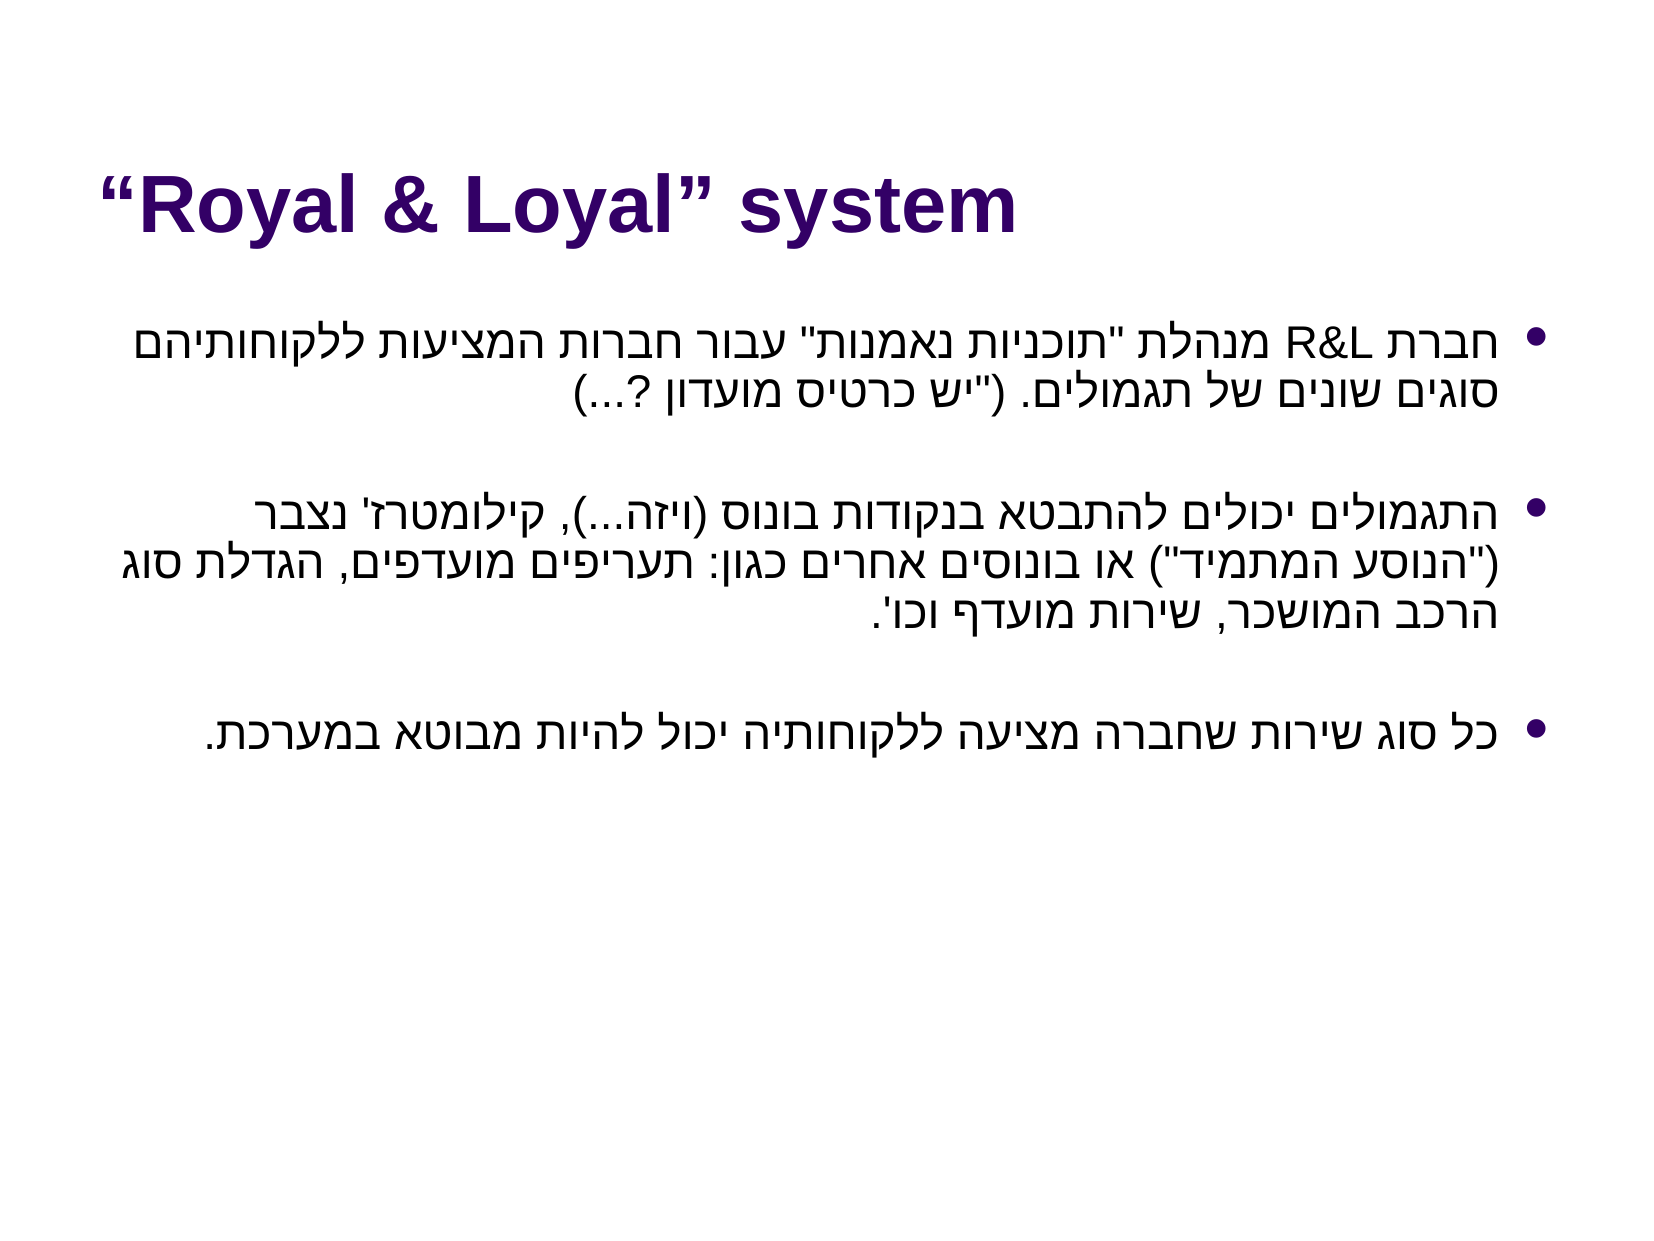

# “Royal & Loyal” system
חברת R&L מנהלת "תוכניות נאמנות" עבור חברות המציעות ללקוחותיהם סוגים שונים של תגמולים. ("יש כרטיס מועדון ?...)
התגמולים יכולים להתבטא בנקודות בונוס (ויזה...), קילומטרז' נצבר ("הנוסע המתמיד") או בונוסים אחרים כגון: תעריפים מועדפים, הגדלת סוג הרכב המושכר, שירות מועדף וכו'.
כל סוג שירות שחברה מציעה ללקוחותיה יכול להיות מבוטא במערכת.